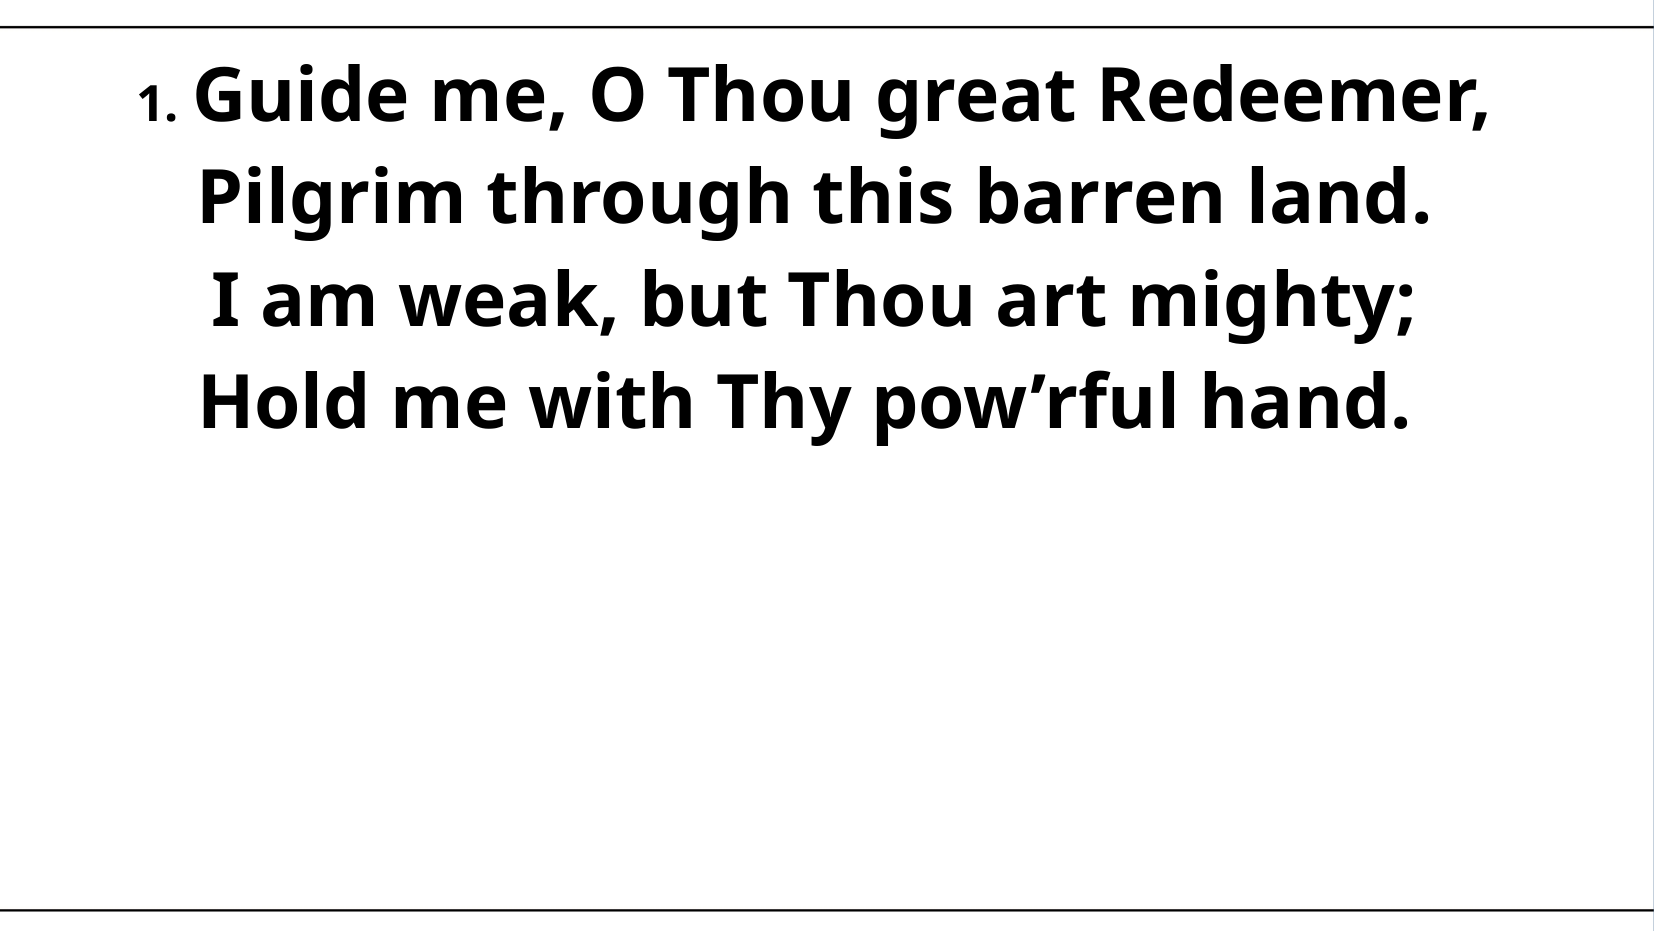

1. Guide me, O Thou great Redeemer,
Pilgrim through this barren land.
I am weak, but Thou art mighty;
Hold me with Thy pow’rful hand.